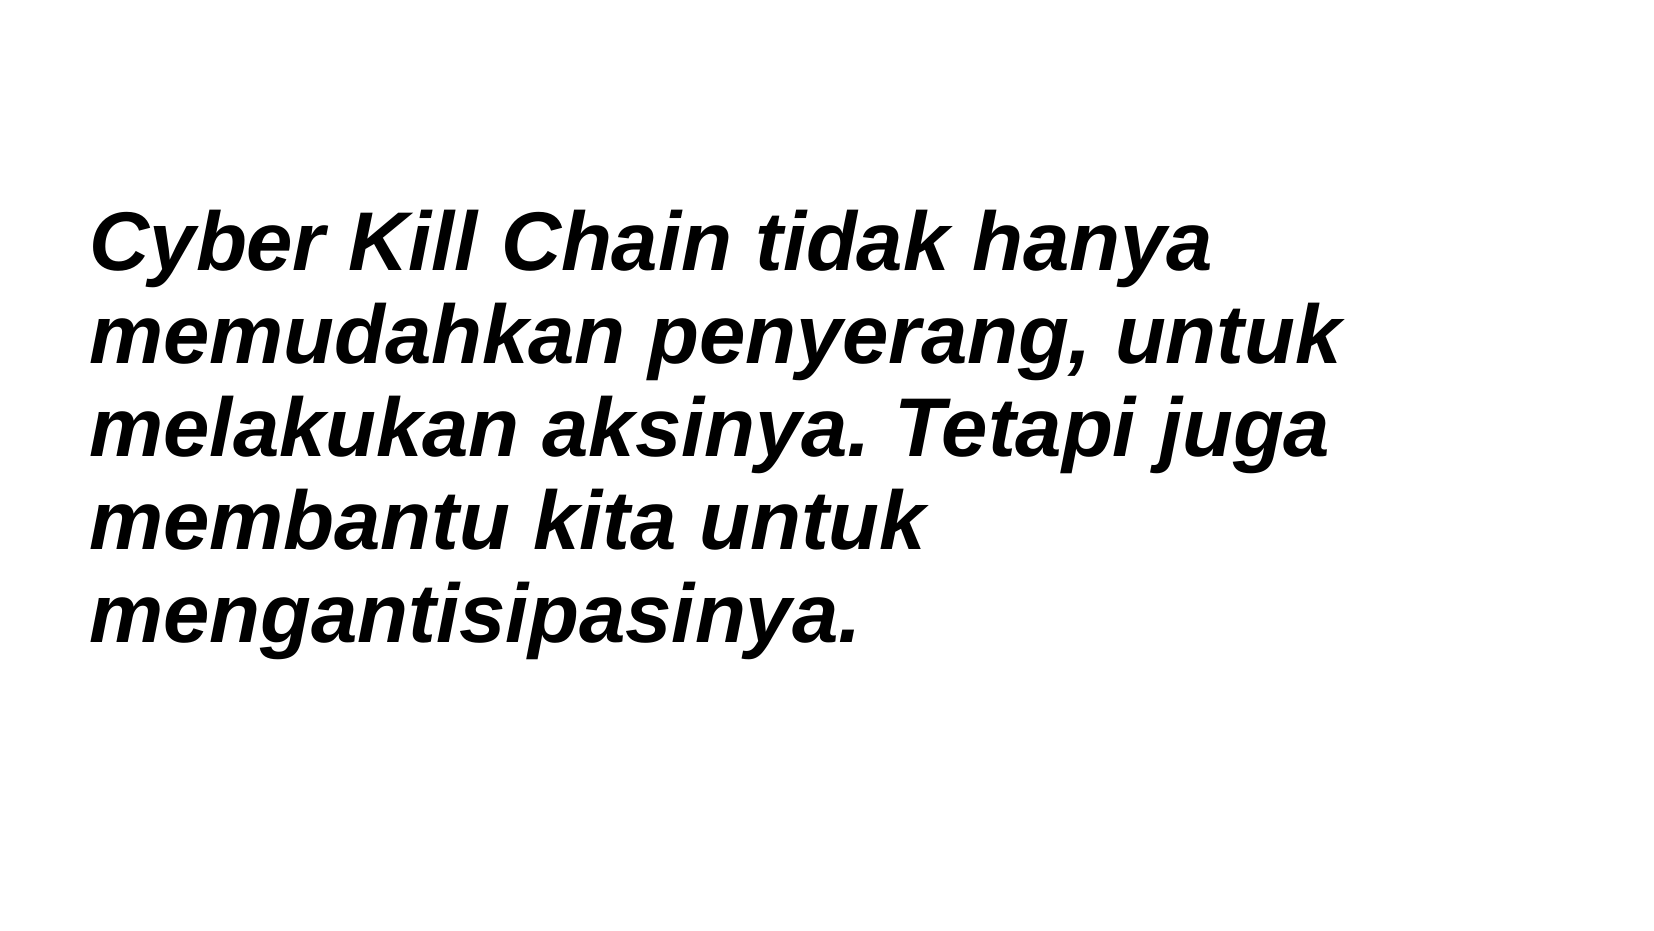

Cyber Kill Chain tidak hanya memudahkan penyerang, untuk melakukan aksinya. Tetapi juga membantu kita untuk mengantisipasinya.